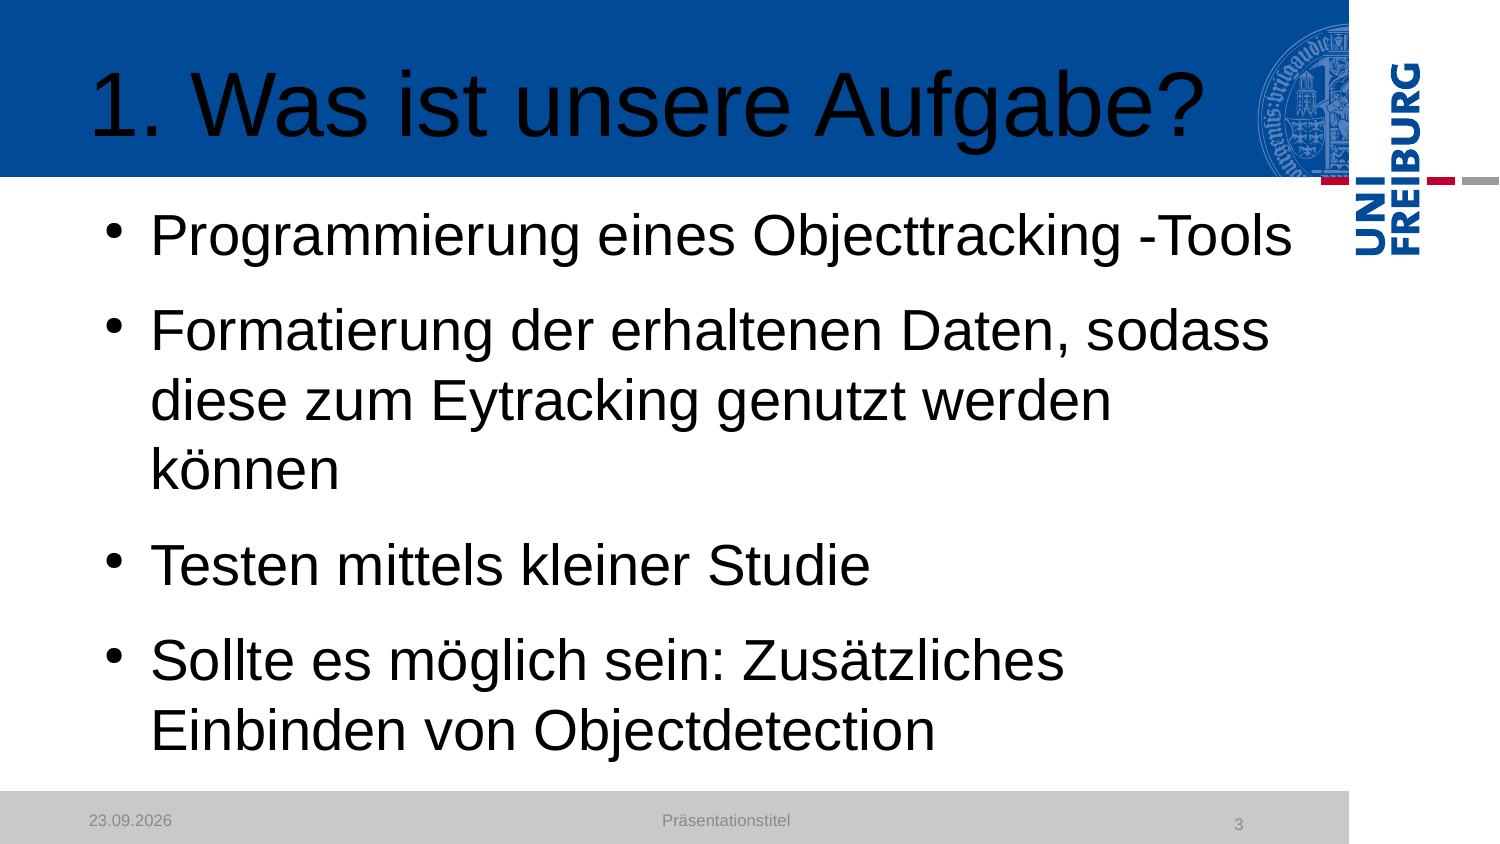

# 1. Was ist unsere Aufgabe?
Programmierung eines Objecttracking -Tools
Formatierung der erhaltenen Daten, sodass diese zum Eytracking genutzt werden können
Testen mittels kleiner Studie
Sollte es möglich sein: Zusätzliches Einbinden von Objectdetection
Präsentationstitel